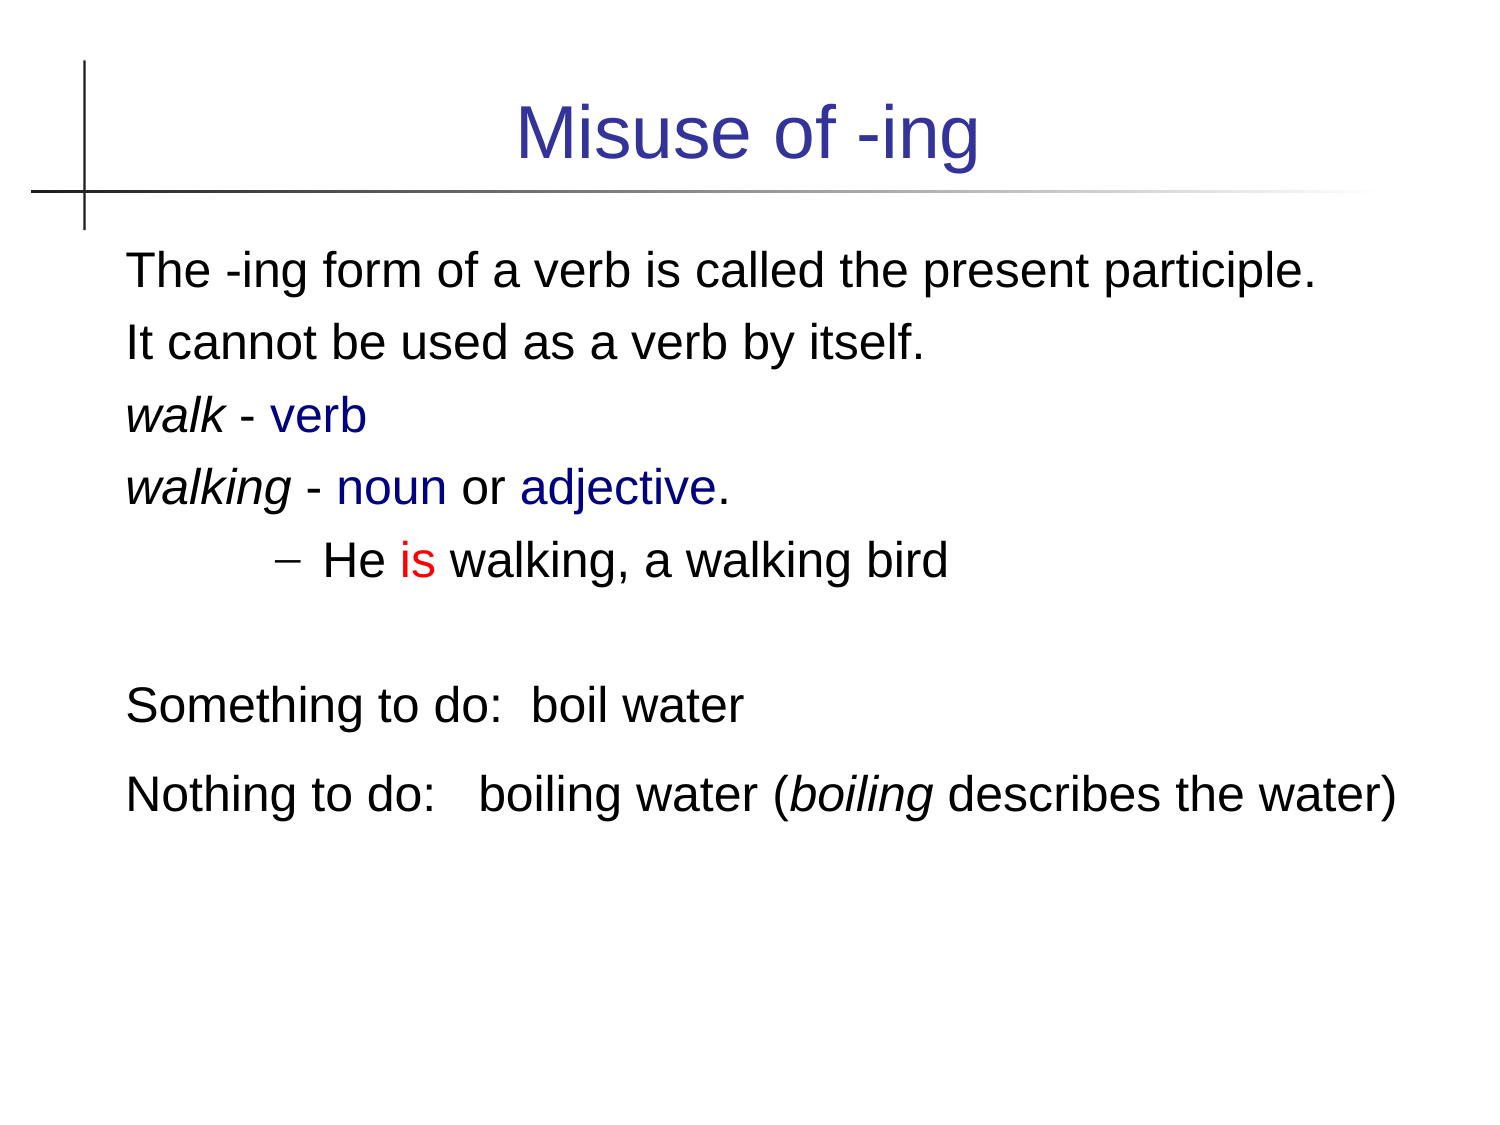

# Misuse of -ing
The -ing form of a verb is called the present participle.
It cannot be used as a verb by itself.
walk - verb
walking - noun or adjective.
He is walking, a walking bird
Something to do: boil water
Nothing to do: boiling water (boiling describes the water)